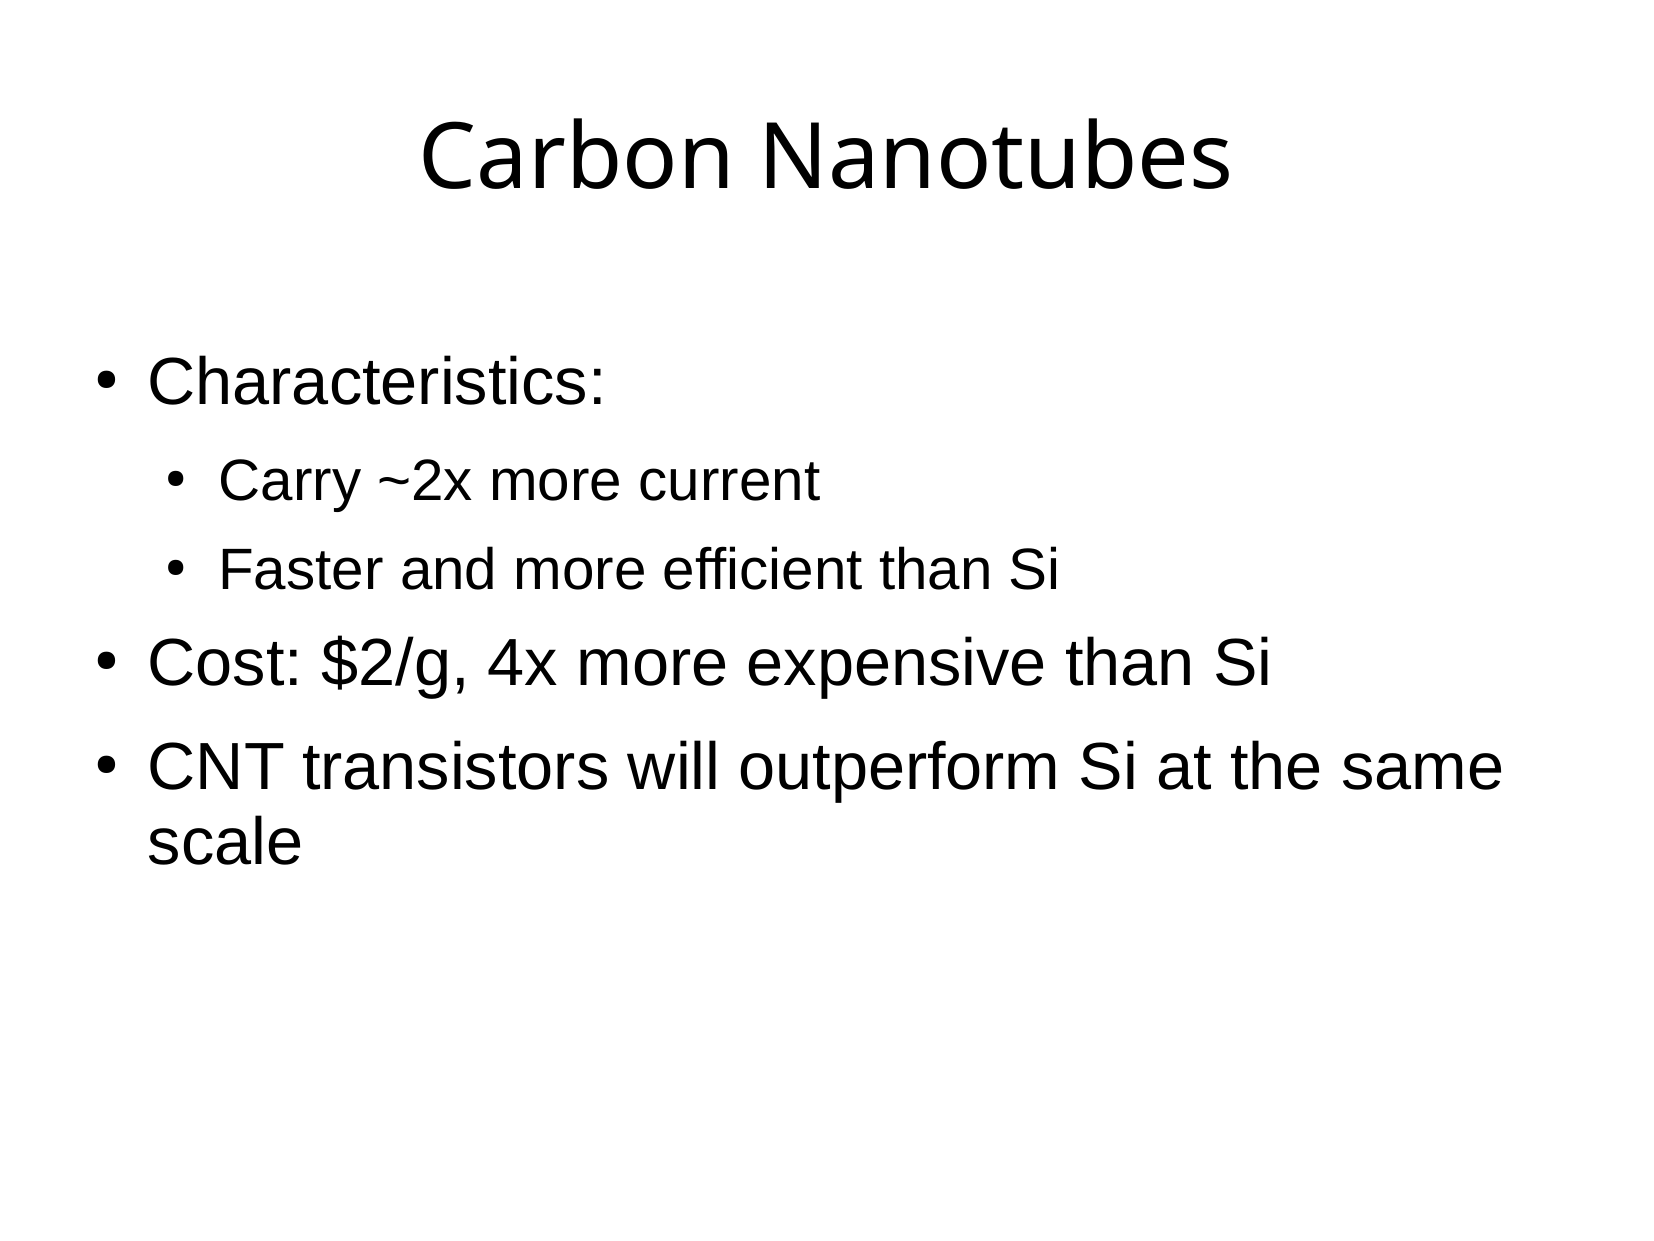

# Carbon Nanotubes
Characteristics:
Carry ~2x more current
Faster and more efficient than Si
Cost: $2/g, 4x more expensive than Si
CNT transistors will outperform Si at the same scale